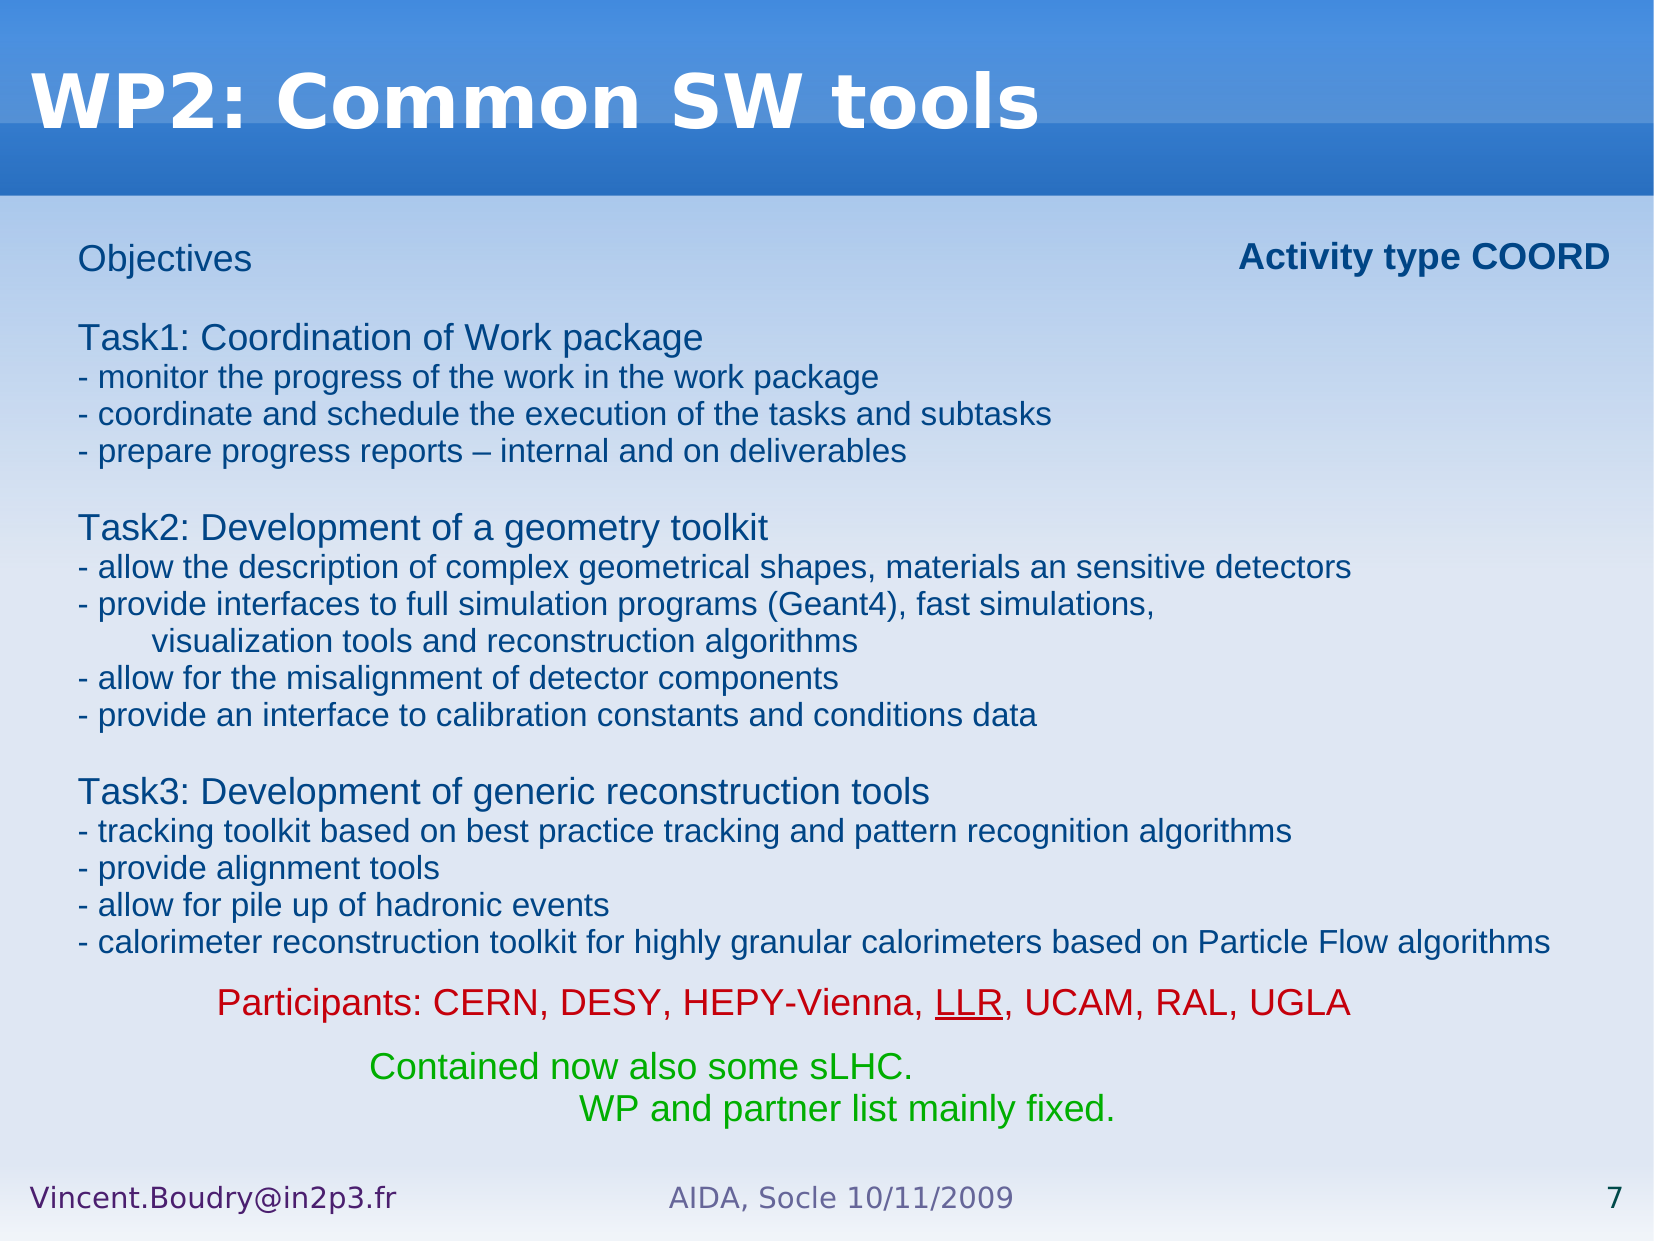

# WP2: Common SW tools
Activity type COORD
Objectives
Task1: Coordination of Work package
- monitor the progress of the work in the work package
- coordinate and schedule the execution of the tasks and subtasks
- prepare progress reports – internal and on deliverables
Task2: Development of a geometry toolkit
- allow the description of complex geometrical shapes, materials an sensitive detectors
- provide interfaces to full simulation programs (Geant4), fast simulations,
	visualization tools and reconstruction algorithms
- allow for the misalignment of detector components
- provide an interface to calibration constants and conditions data
Task3: Development of generic reconstruction tools
- tracking toolkit based on best practice tracking and pattern recognition algorithms
- provide alignment tools
- allow for pile up of hadronic events
- calorimeter reconstruction toolkit for highly granular calorimeters based on Particle Flow algorithms
Participants: CERN, DESY, HEPY-Vienna, LLR, UCAM, RAL, UGLA
Contained now also some sLHC.
 WP and partner list mainly fixed.
AIDA, Socle 10/11/2009
7